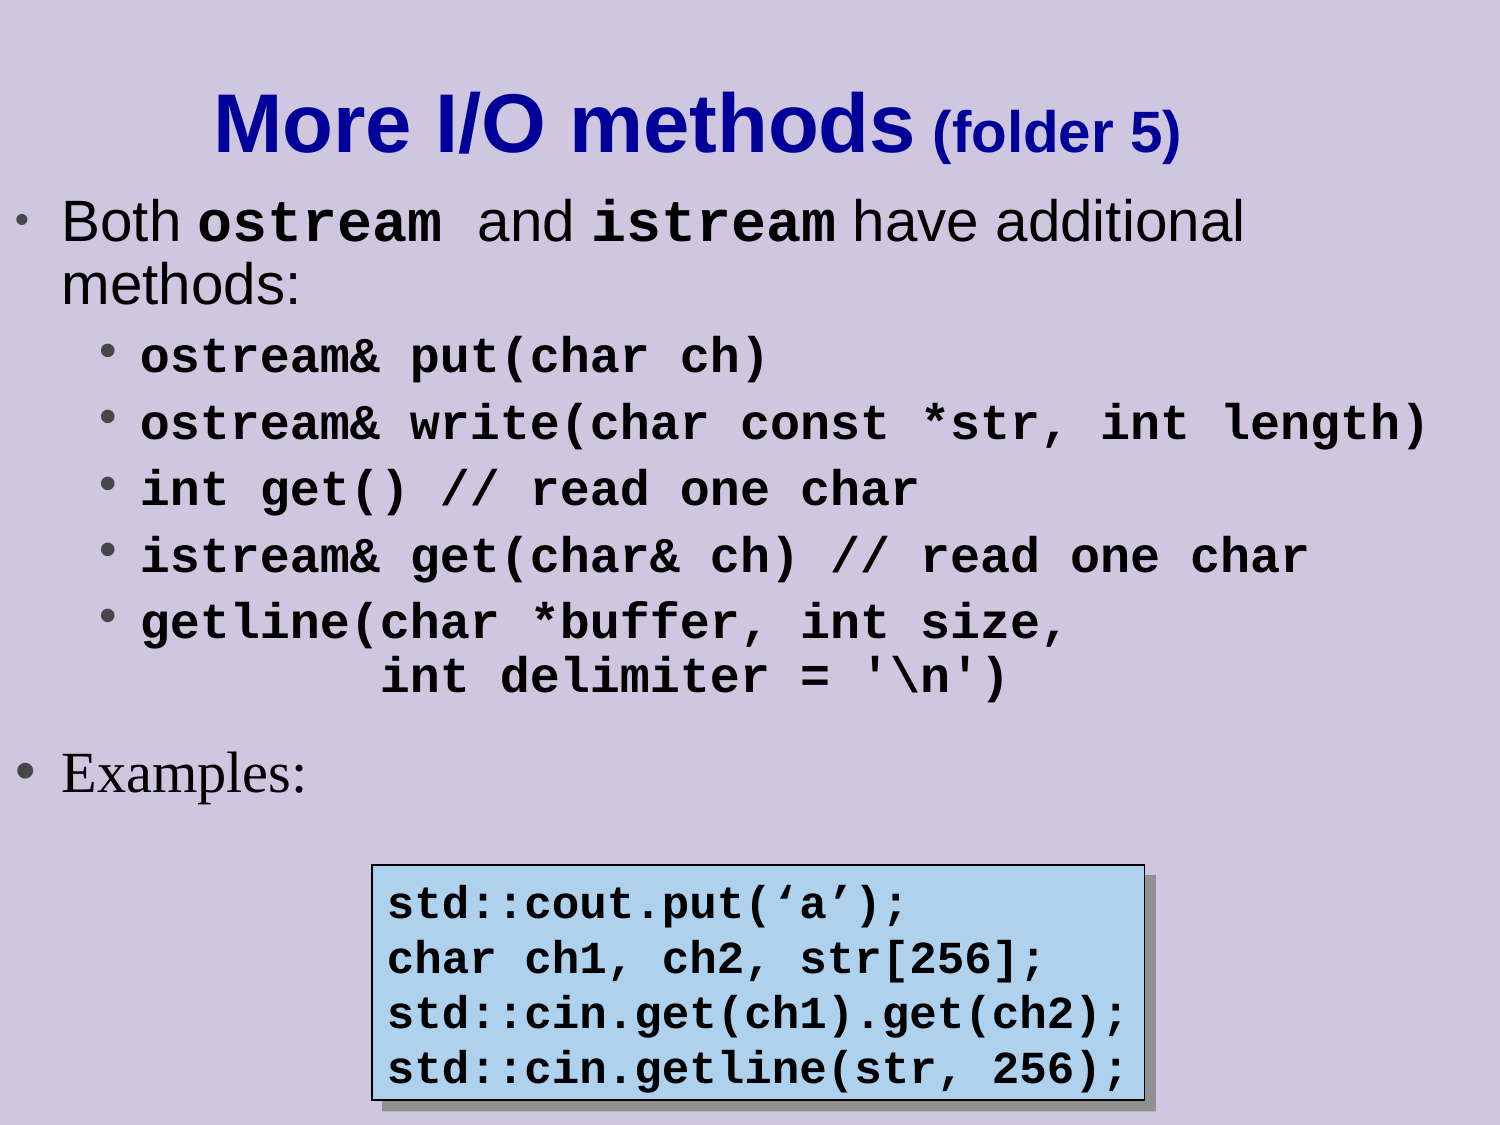

# More I/O methods (folder 5)
Both ostream and istream have additional methods:
ostream& put(char ch)
ostream& write(char const *str, int length)
int get() // read one char
istream& get(char& ch) // read one char
getline(char *buffer, int size,
 int delimiter = '\n')
Examples:
std::cout.put(‘a’);
char ch1, ch2, str[256];
std::cin.get(ch1).get(ch2);
std::cin.getline(str, 256);